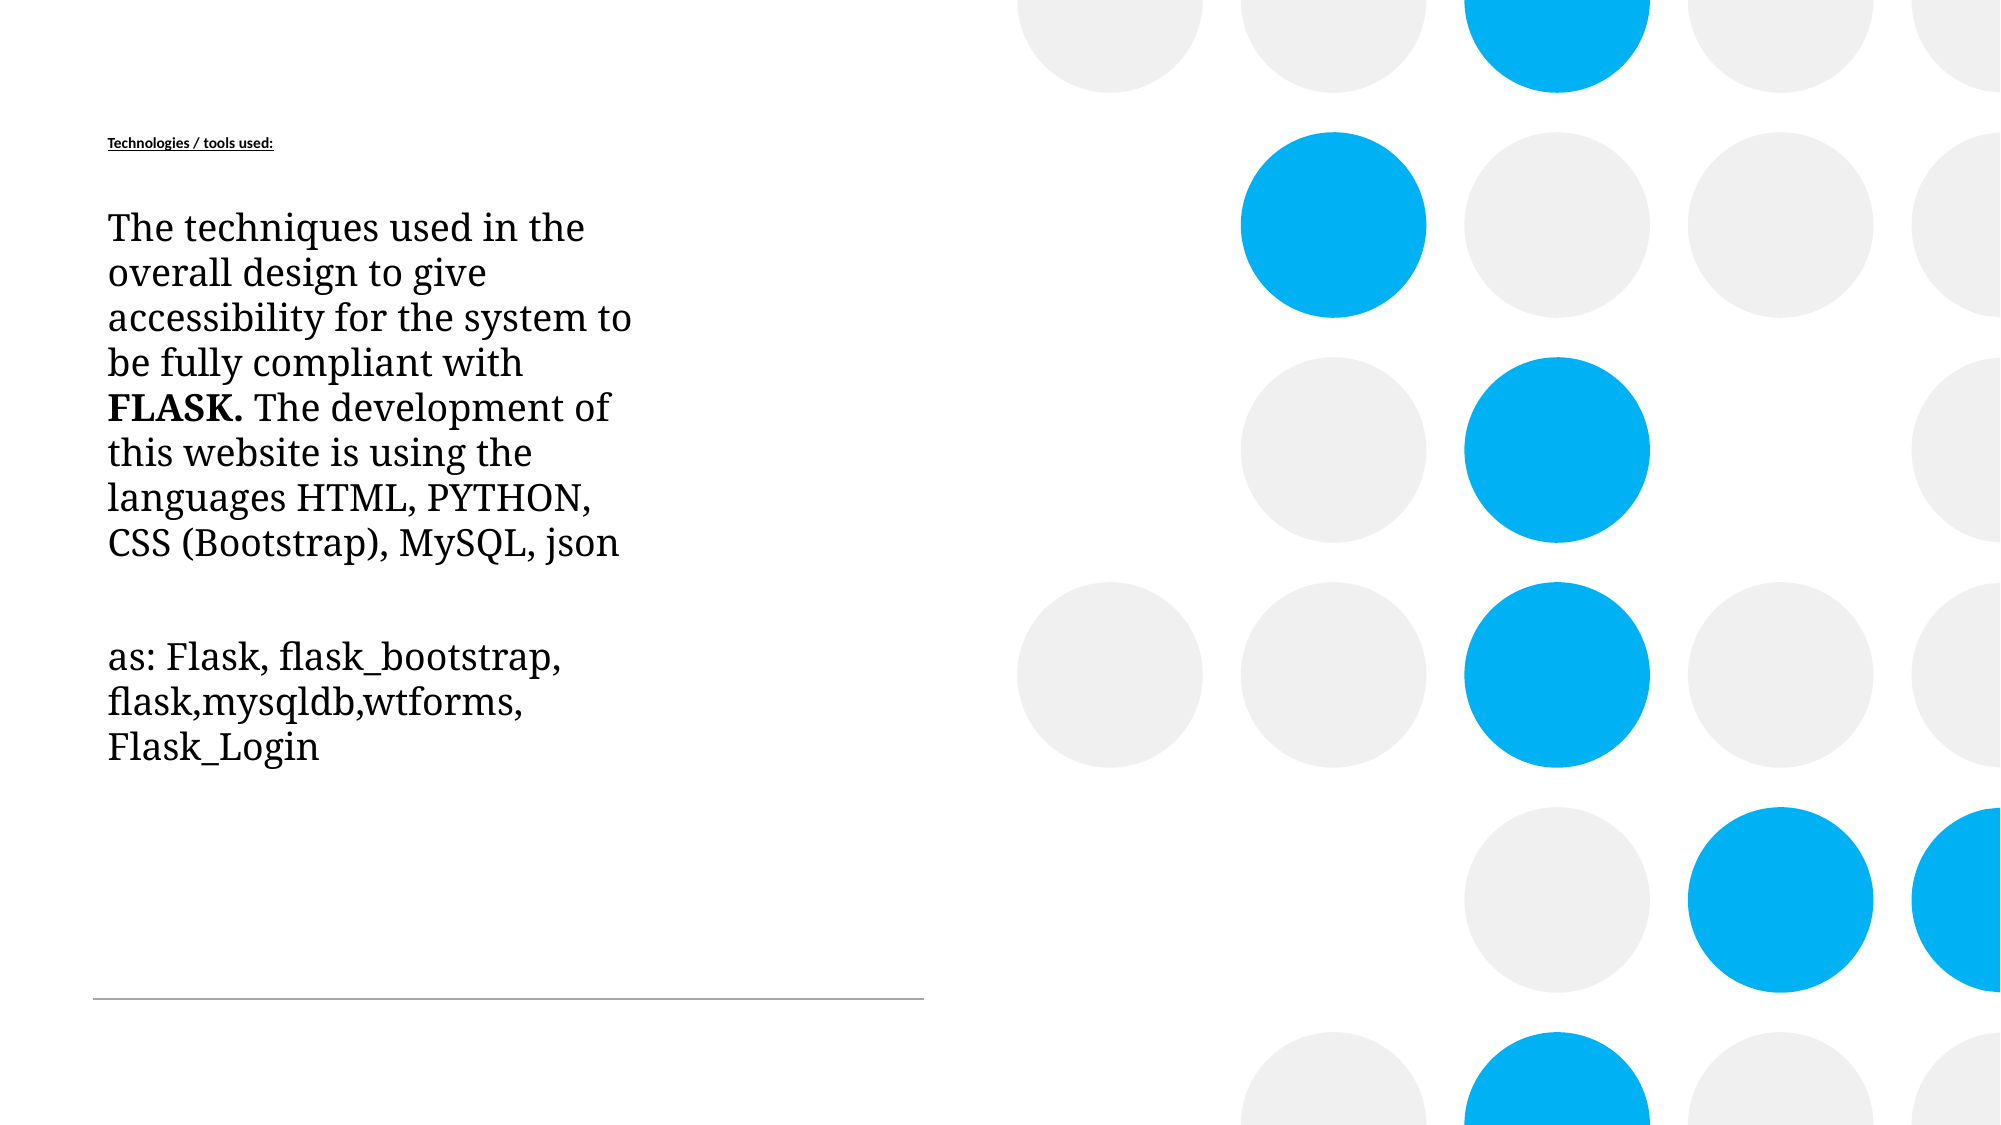

# Technologies / tools used:
The techniques used in the overall design to give accessibility for the system to be fully compliant with FLASK. The development of this website is using the languages HTML, PYTHON, CSS (Bootstrap), MySQL, json
as: Flask, flask_bootstrap, flask,mysqldb,wtforms, Flask_Login